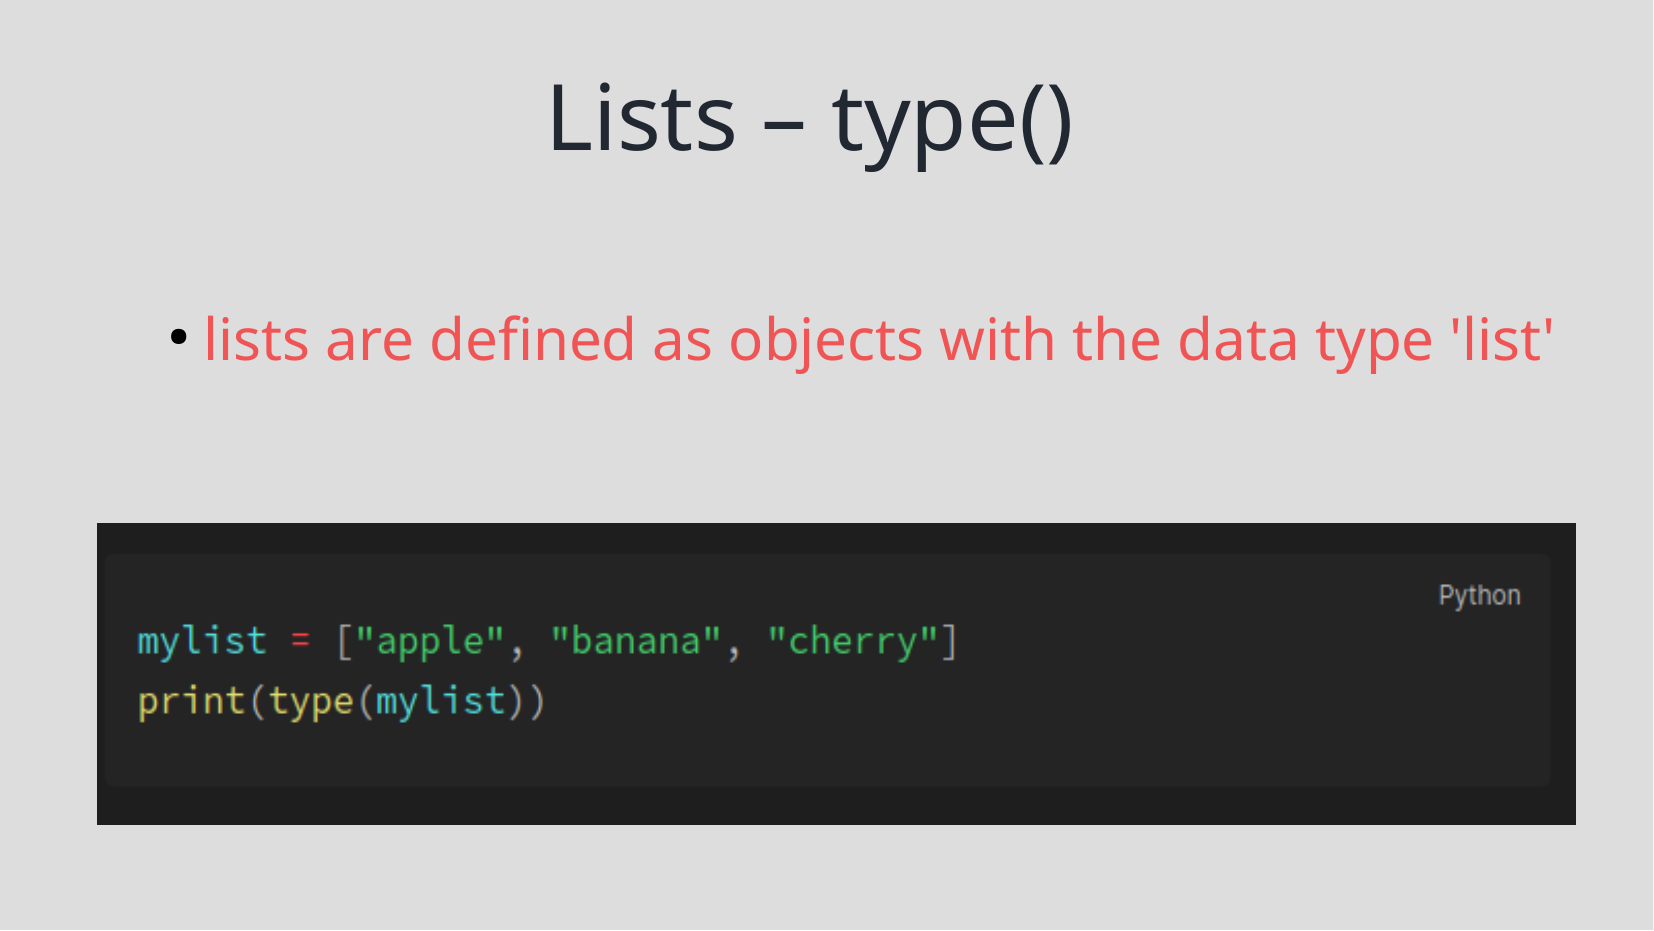

# Lists – type()
lists are defined as objects with the data type 'list'